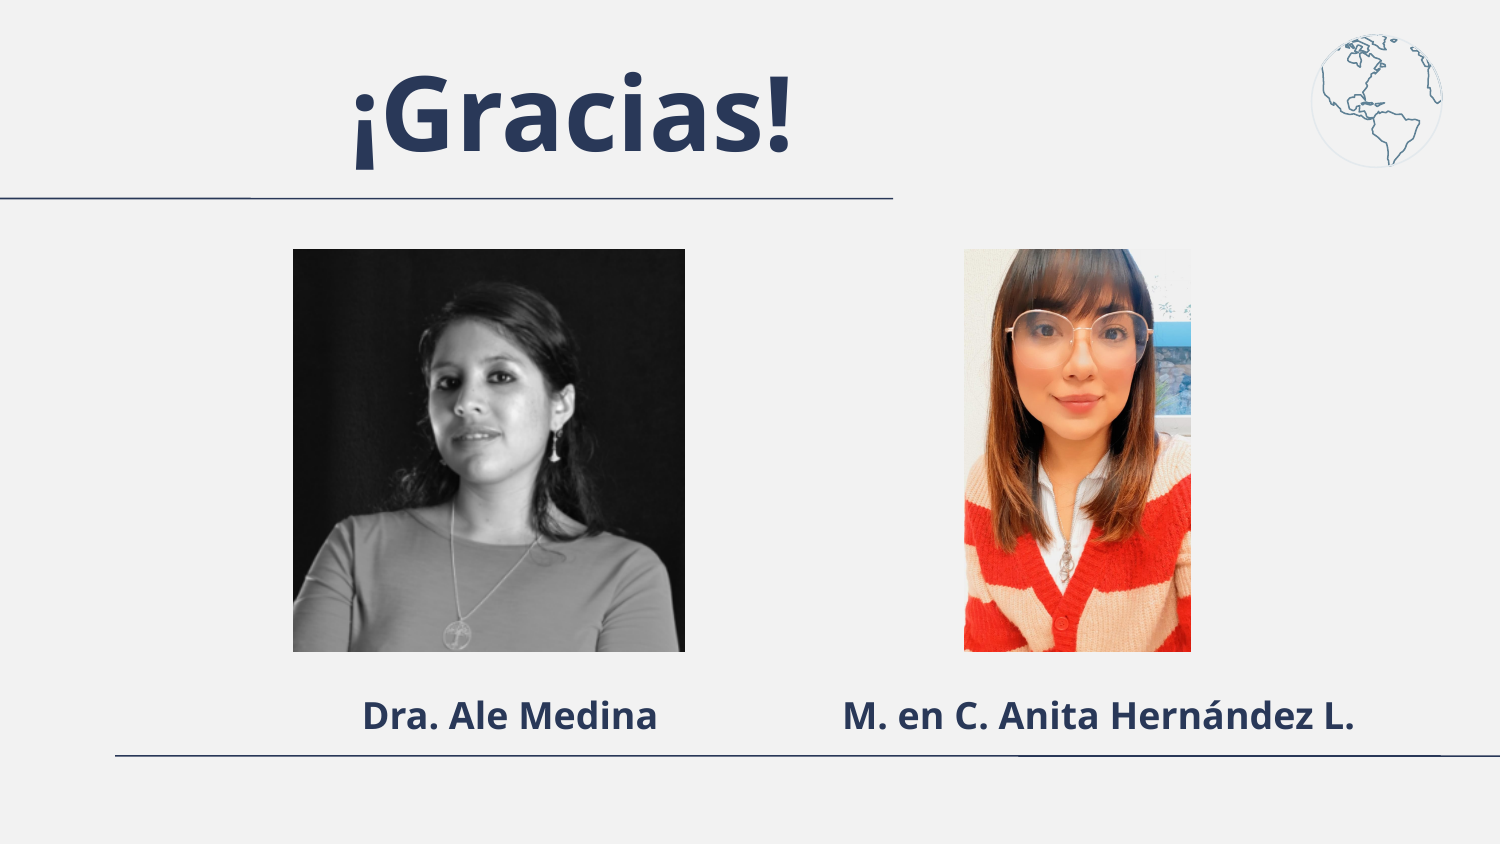

¡Gracias!
# Dra. Ale Medina
M. en C. Anita Hernández L.